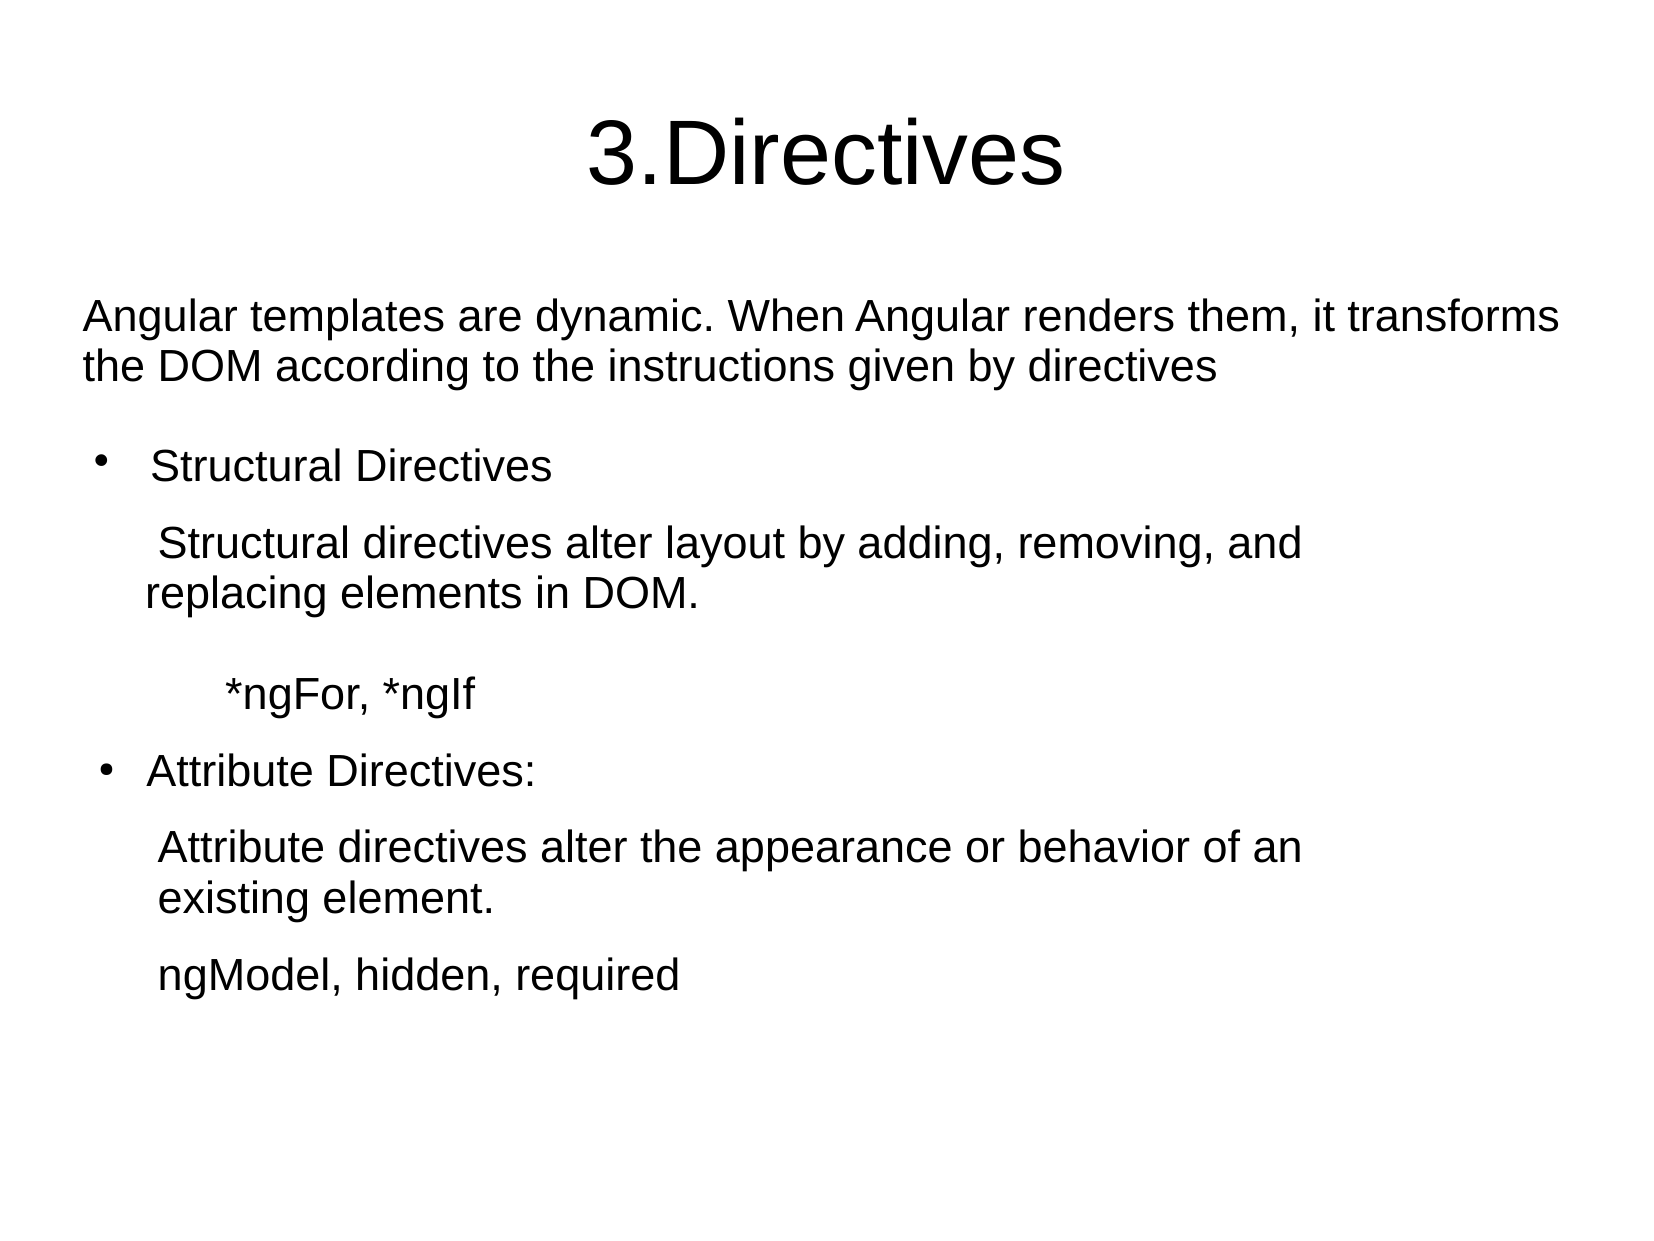

# 3.Directives
Angular templates are dynamic. When Angular renders them, it transforms the DOM according to the instructions given by directives
Structural Directives
 Structural directives alter layout by adding, removing, and replacing elements in DOM.
 *ngFor, *ngIf
Attribute Directives:
 Attribute directives alter the appearance or behavior of an
 existing element.
 ngModel, hidden, required